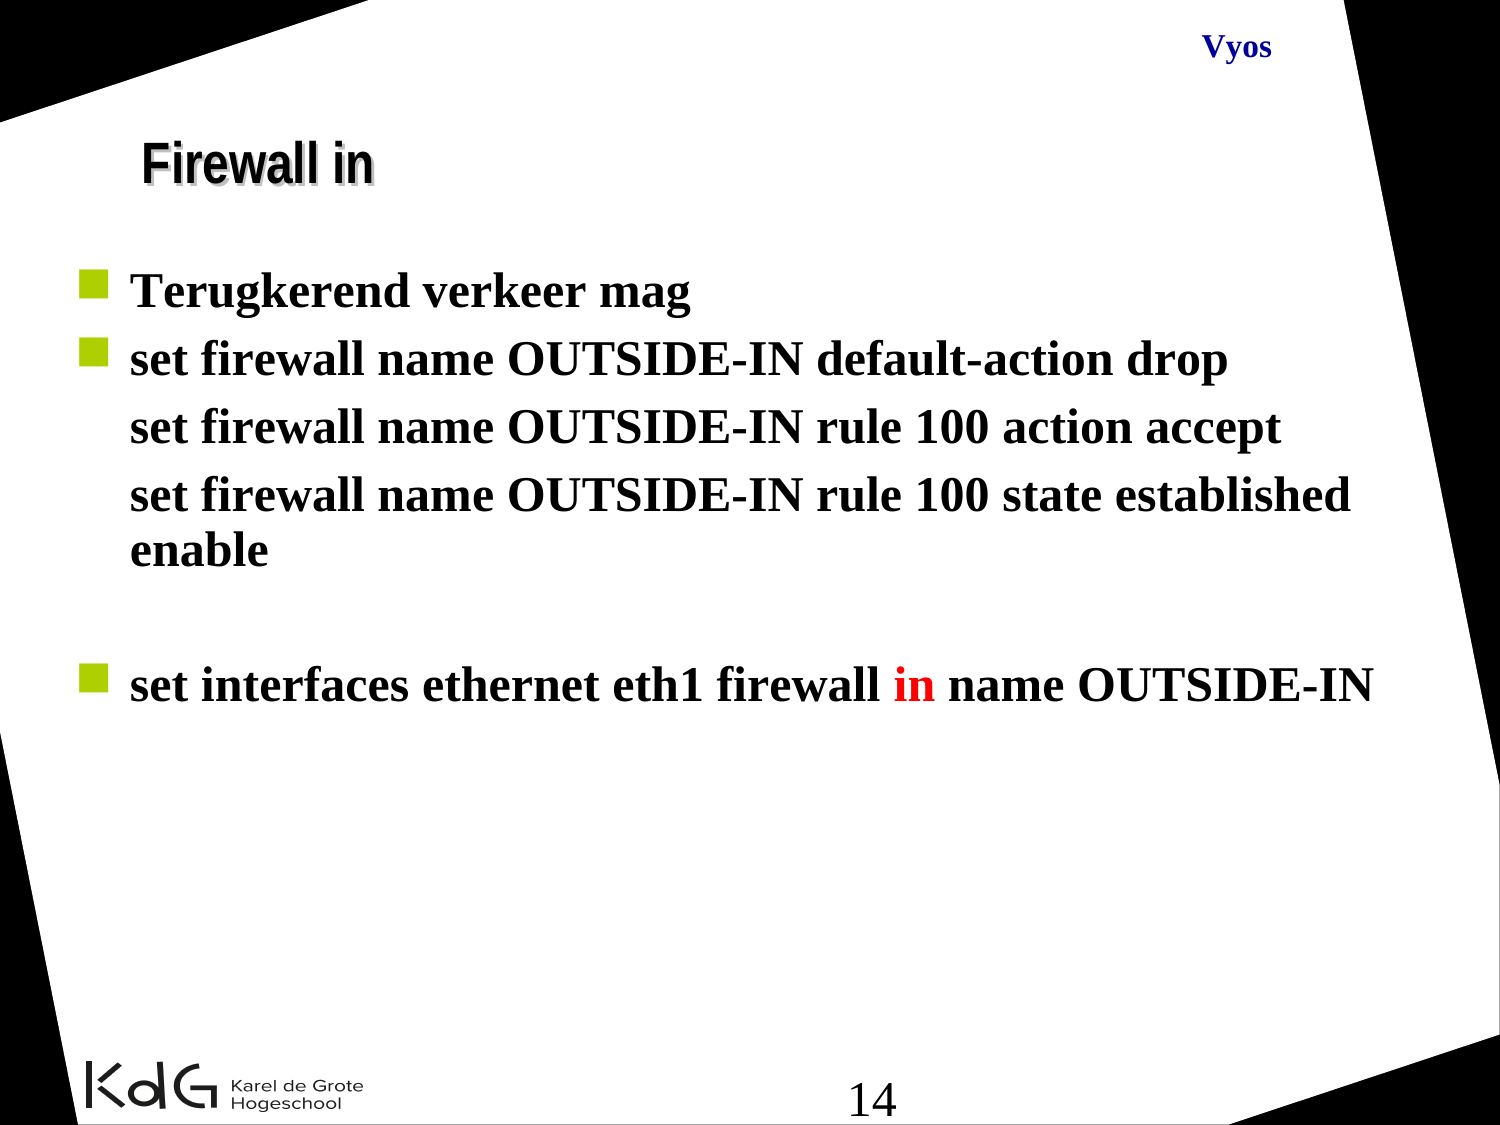

# Firewall in
Terugkerend verkeer mag
set firewall name OUTSIDE-IN default-action drop
set firewall name OUTSIDE-IN rule 100 action accept
set firewall name OUTSIDE-IN rule 100 state established enable
set interfaces ethernet eth1 firewall in name OUTSIDE-IN